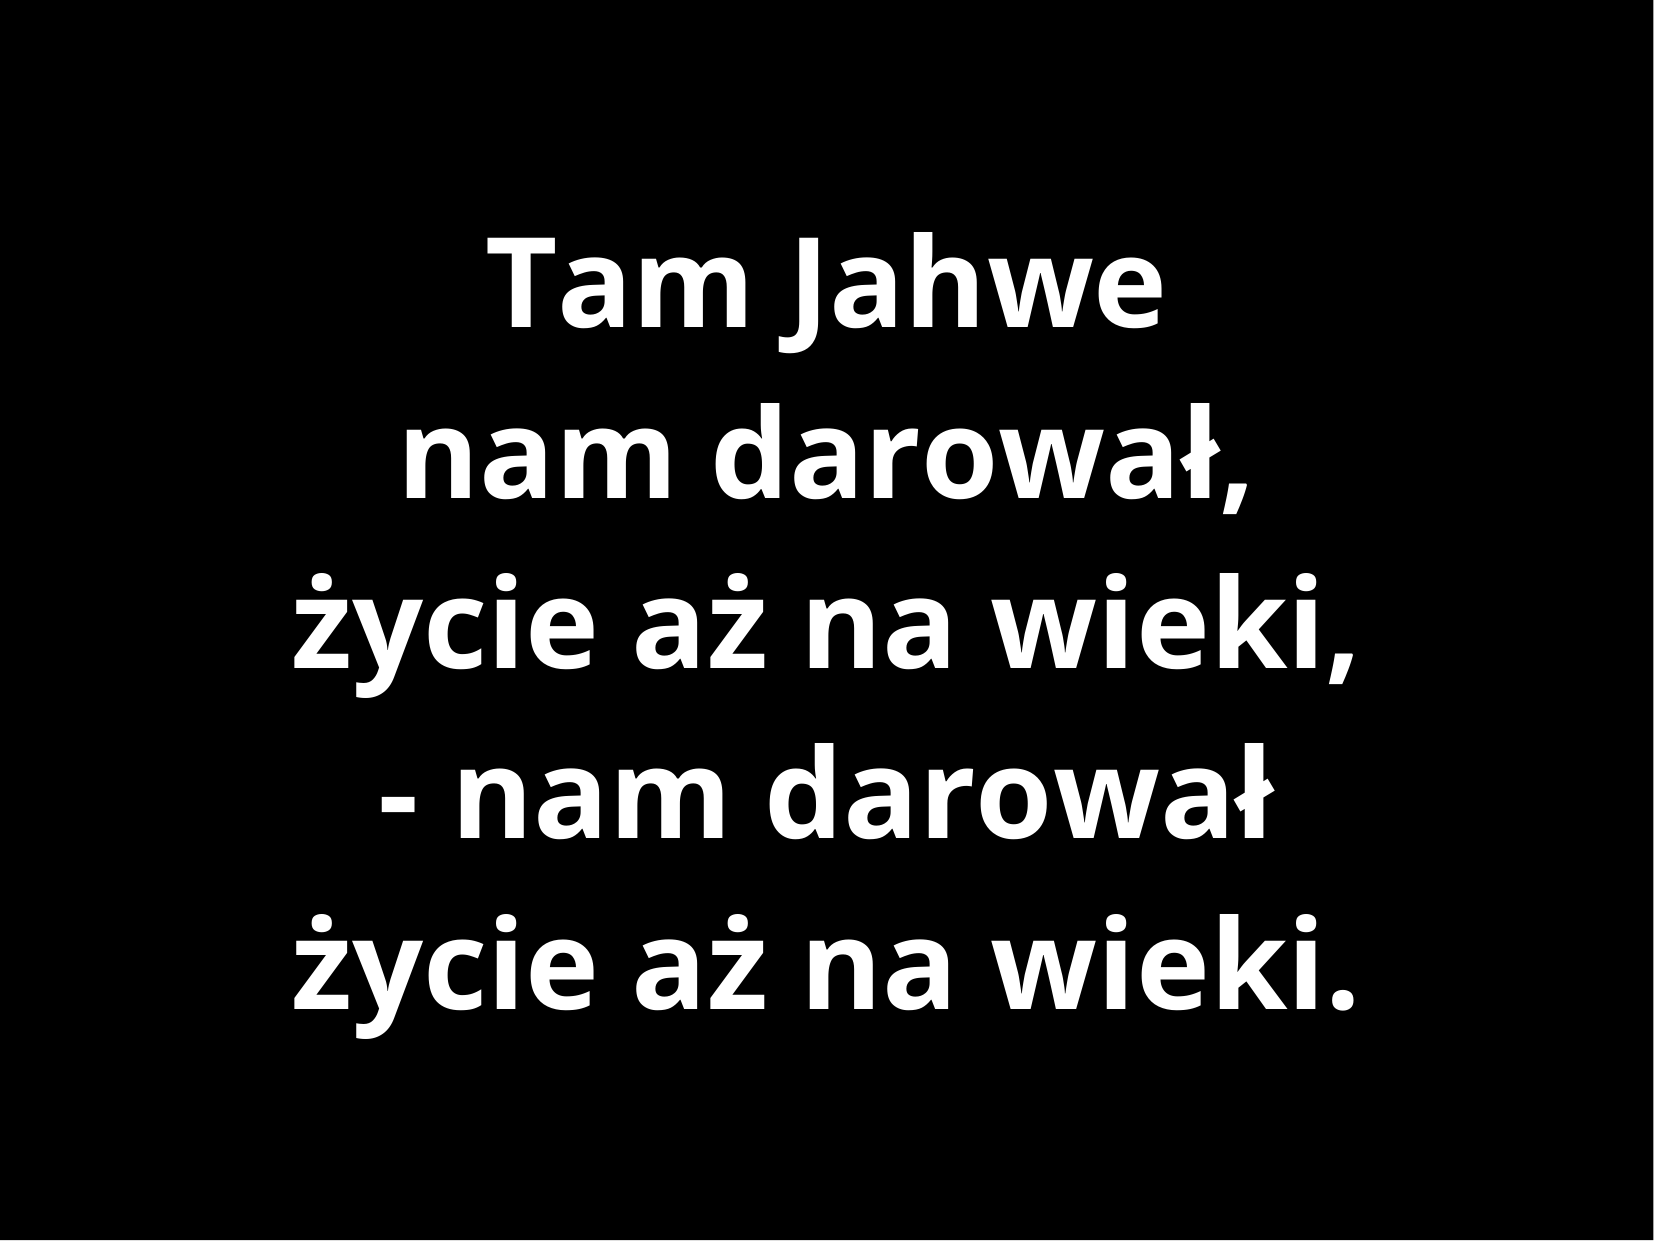

# Tam Jahwe nam darował, życie aż na wieki, - nam darował życie aż na wieki.